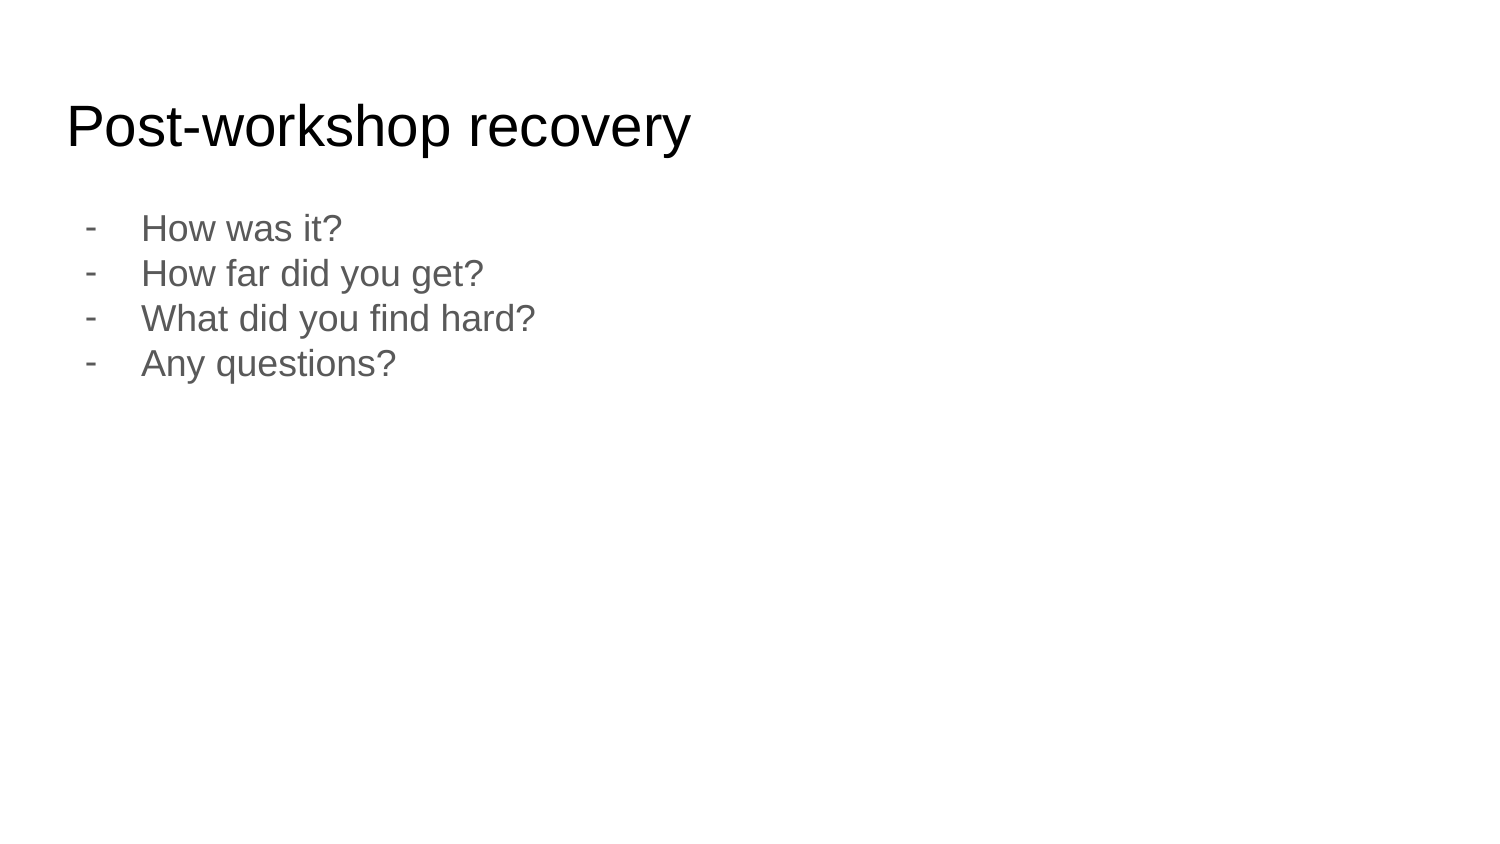

# Post-workshop recovery
How was it?
How far did you get?
What did you find hard?
Any questions?